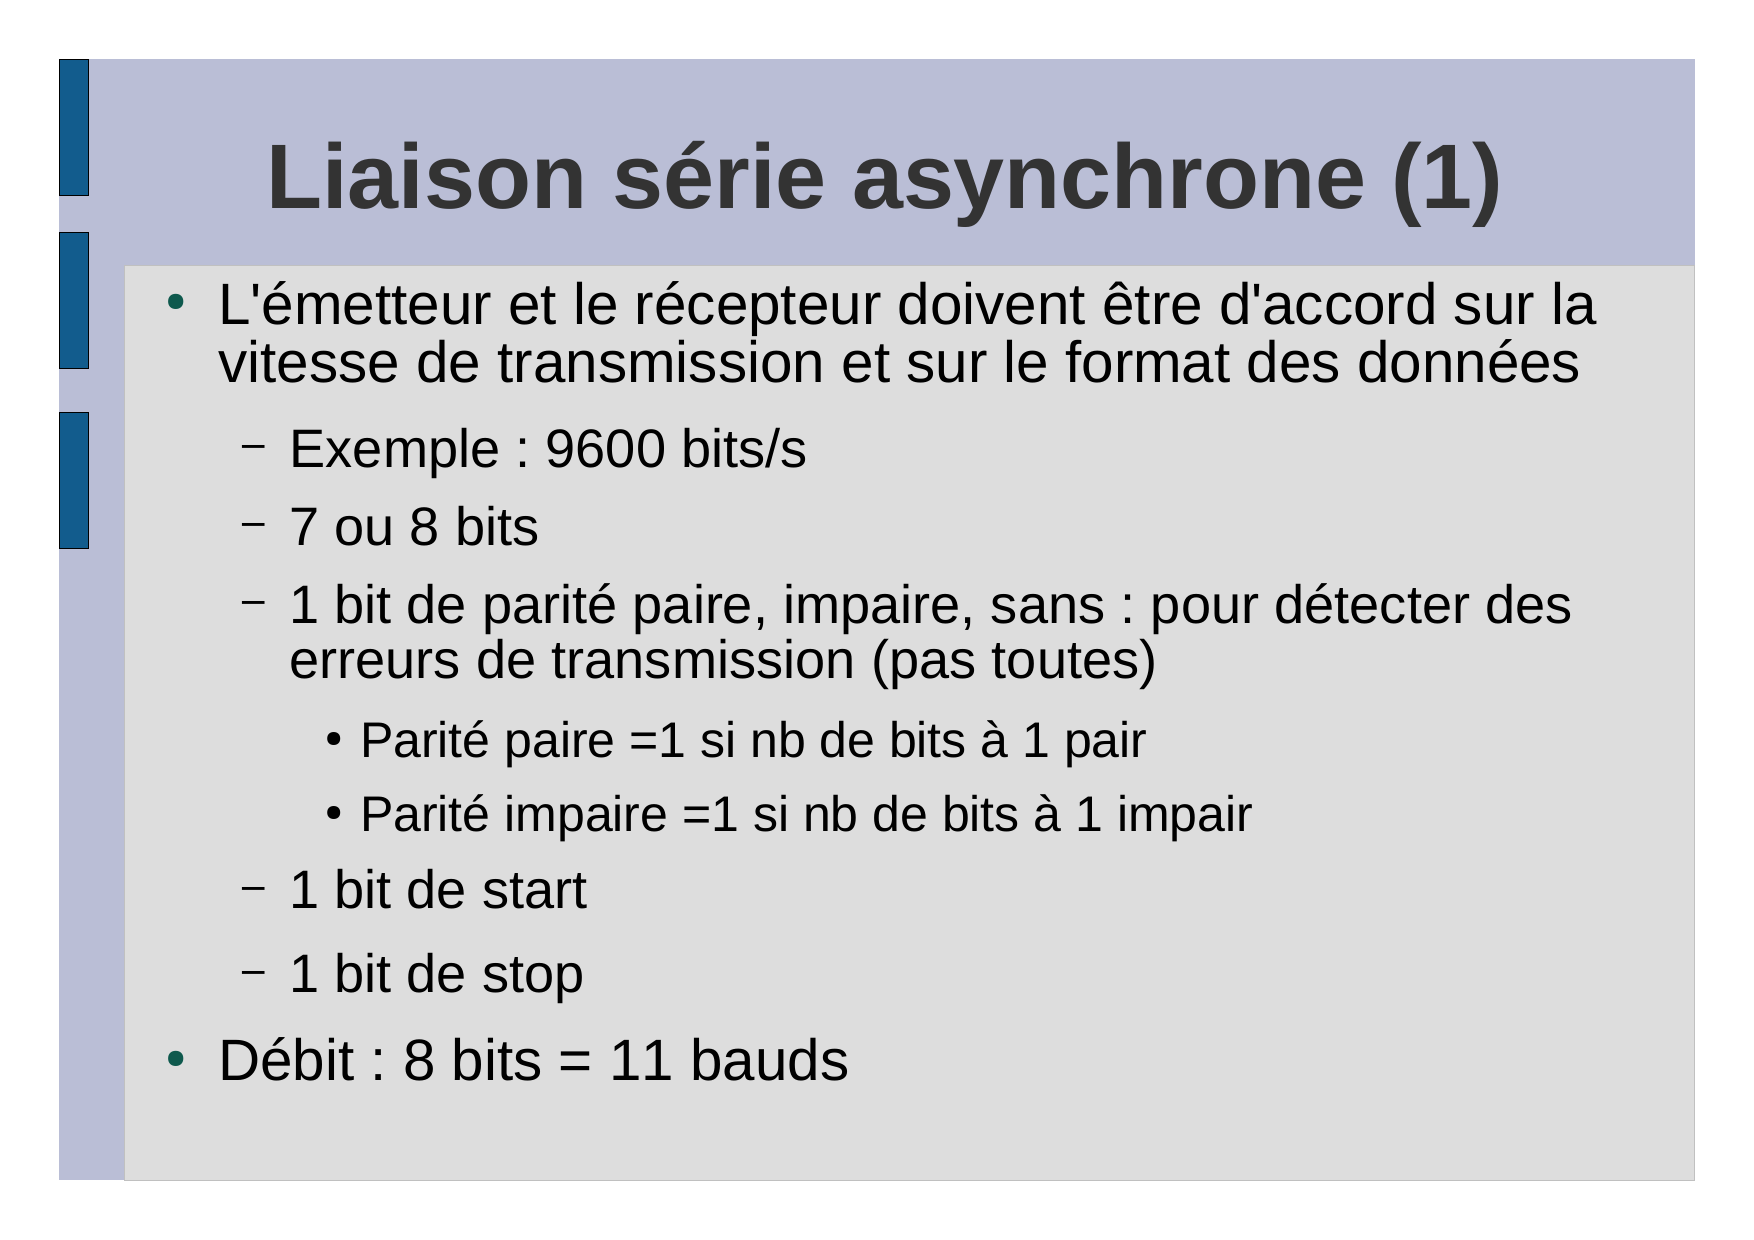

# Liaison série asynchrone (1)
L'émetteur et le récepteur doivent être d'accord sur la vitesse de transmission et sur le format des données
Exemple : 9600 bits/s
7 ou 8 bits
1 bit de parité paire, impaire, sans : pour détecter des erreurs de transmission (pas toutes)
Parité paire =1 si nb de bits à 1 pair
Parité impaire =1 si nb de bits à 1 impair
1 bit de start
1 bit de stop
Débit : 8 bits = 11 bauds